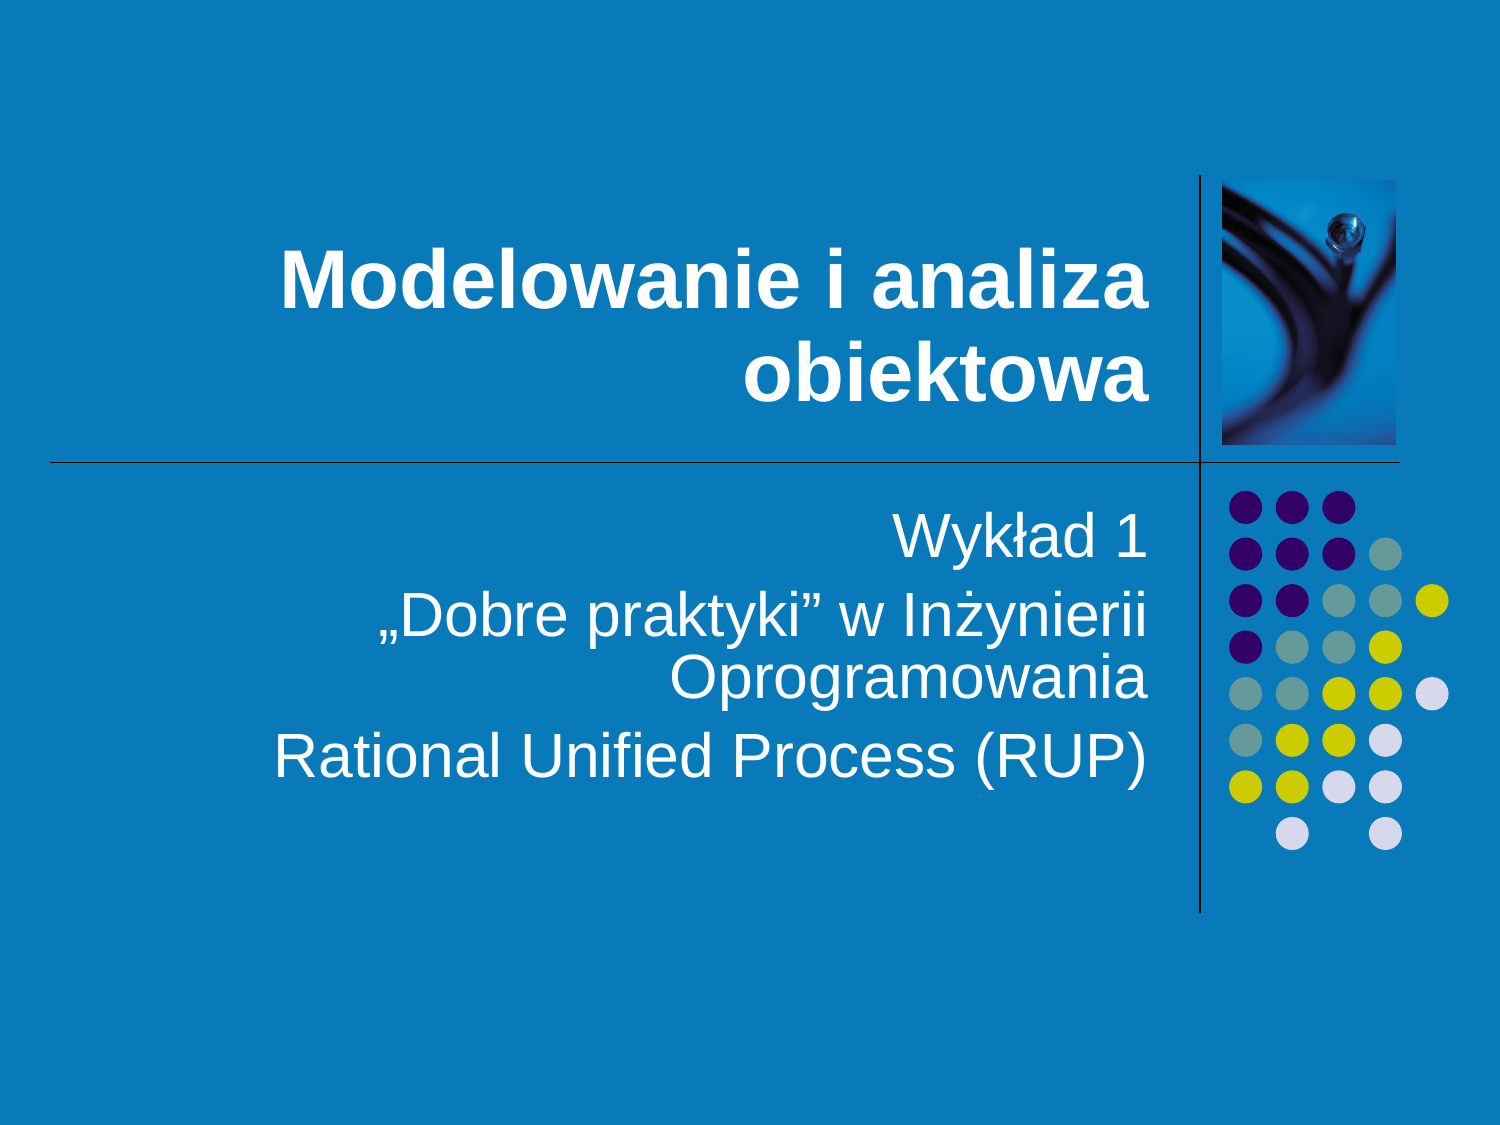

# Modelowanie i analiza obiektowa
Wykład 1
„Dobre praktyki” w Inżynierii Oprogramowania
Rational Unified Process (RUP)